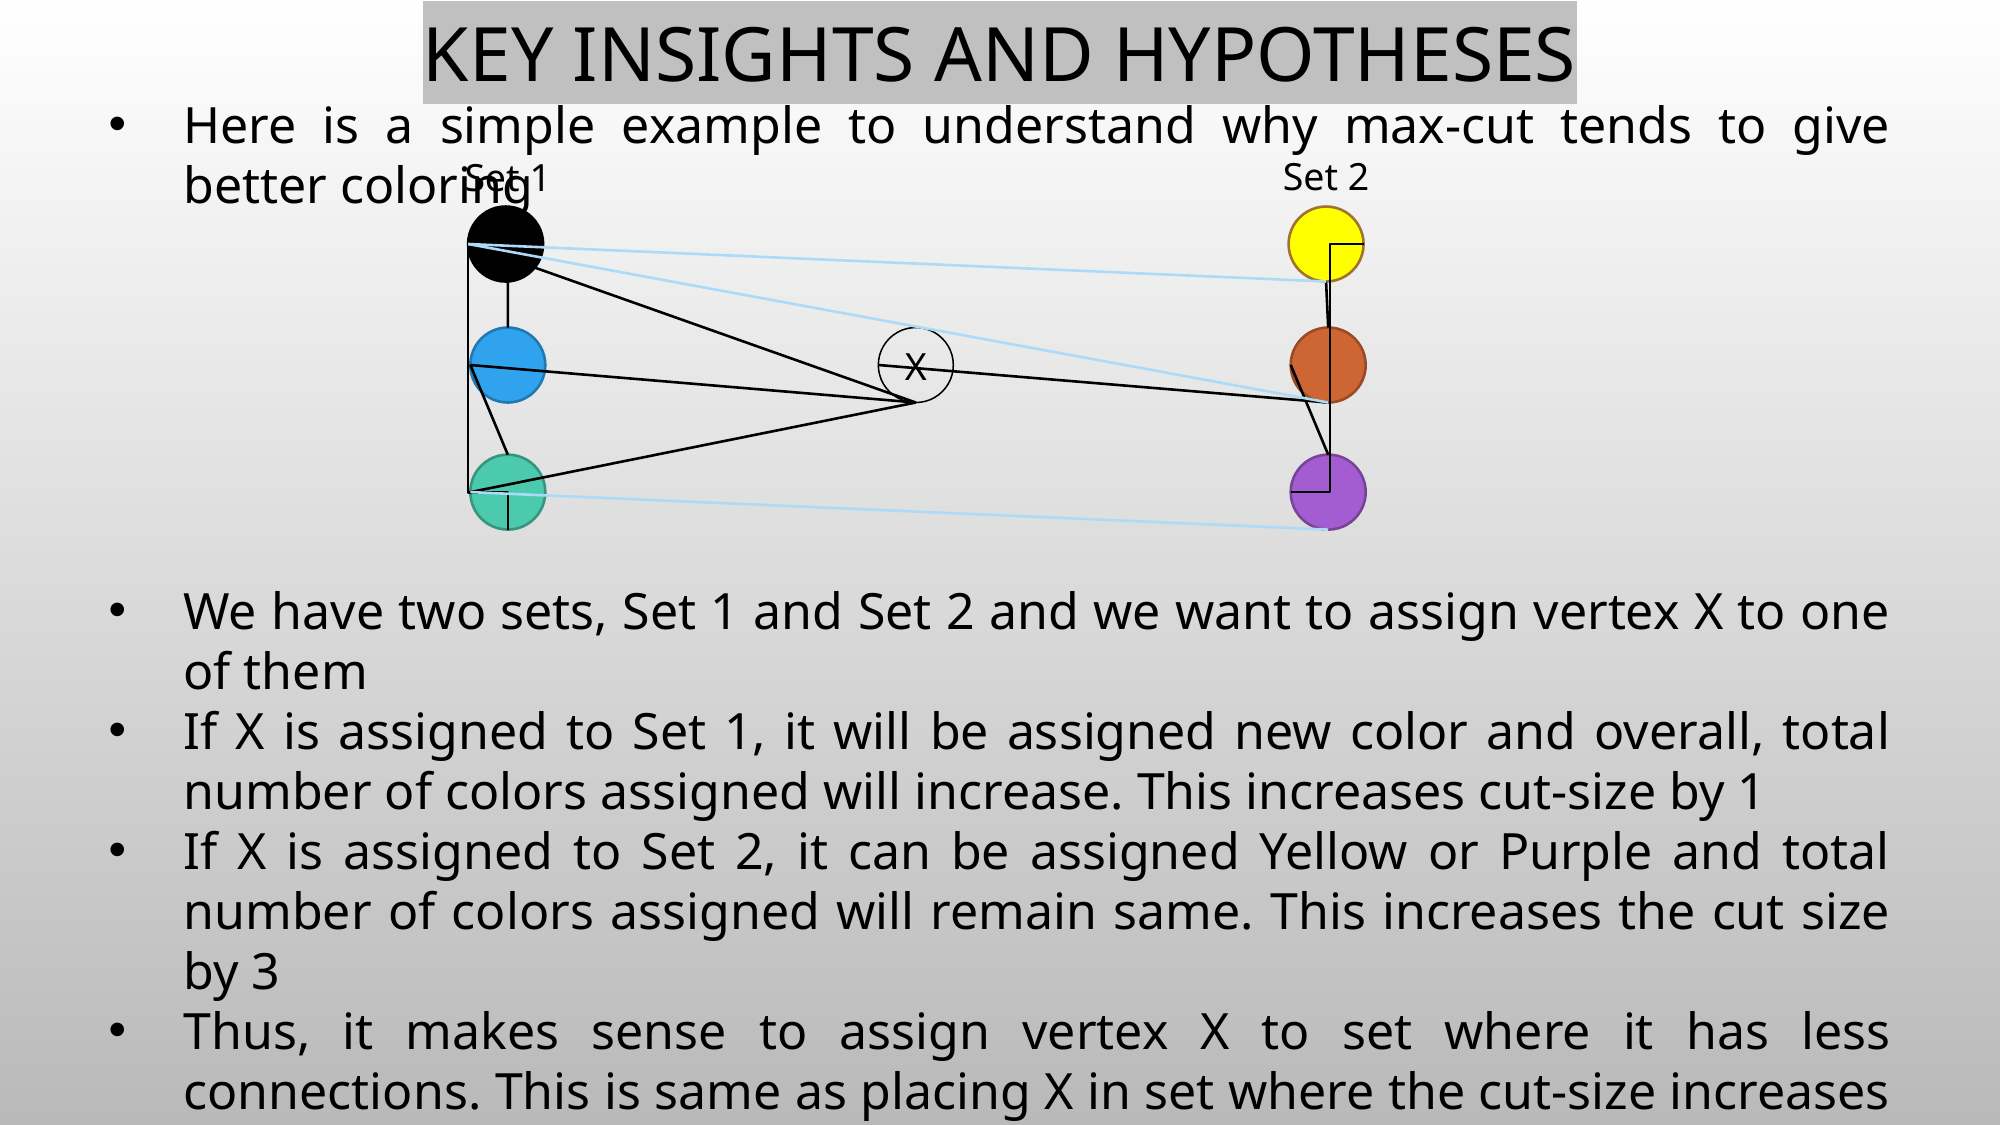

# key insights and hypotheses
Here is a simple example to understand why max-cut tends to give better coloring
Set 2
Set 1
X
We have two sets, Set 1 and Set 2 and we want to assign vertex X to one of them
If X is assigned to Set 1, it will be assigned new color and overall, total number of colors assigned will increase. This increases cut-size by 1
If X is assigned to Set 2, it can be assigned Yellow or Purple and total number of colors assigned will remain same. This increases the cut size by 3
Thus, it makes sense to assign vertex X to set where it has less connections. This is same as placing X in set where the cut-size increases by maximum